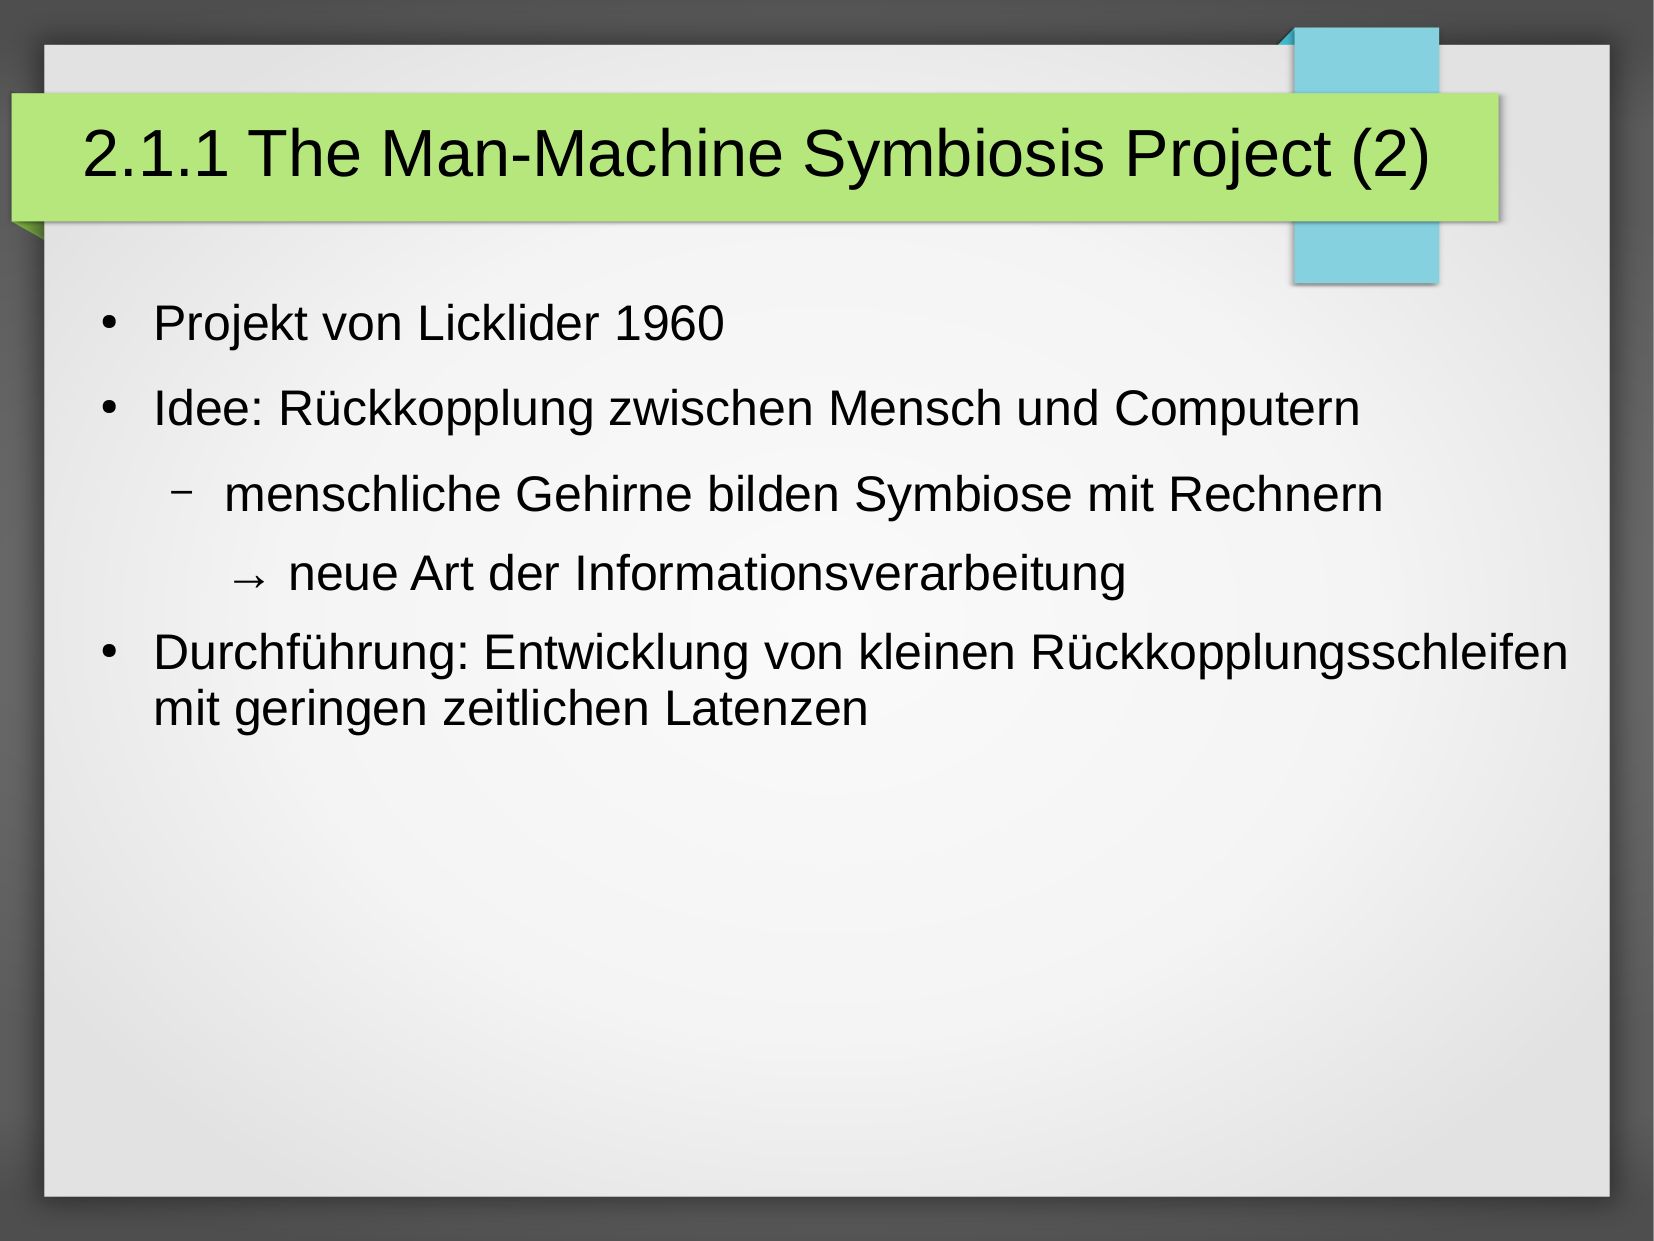

# 2.1.1 The Man-Machine Symbiosis Project (2)
Projekt von Licklider 1960
Idee: Rückkopplung zwischen Mensch und Computern
menschliche Gehirne bilden Symbiose mit Rechnern
→ neue Art der Informationsverarbeitung
Durchführung: Entwicklung von kleinen Rückkopplungsschleifen mit geringen zeitlichen Latenzen